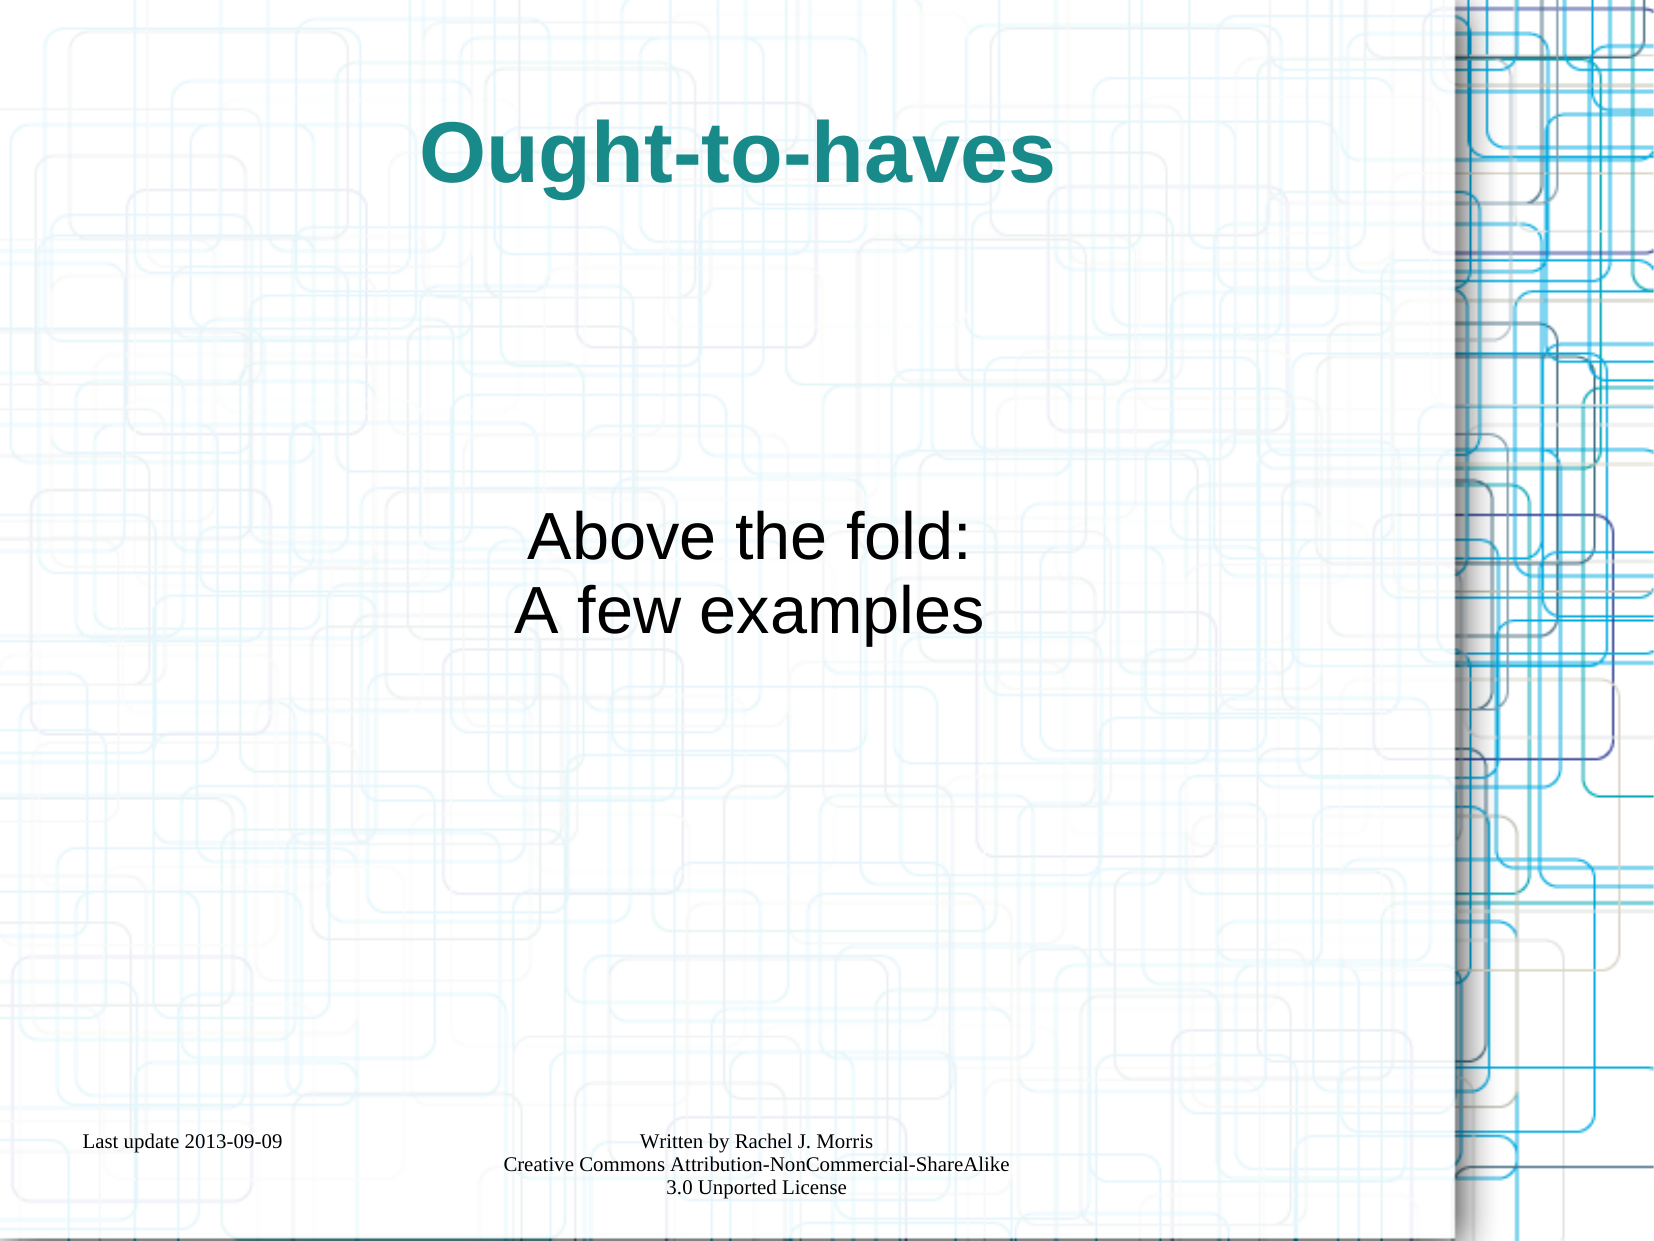

# Ought-to-haves
Above the fold:
A few examples